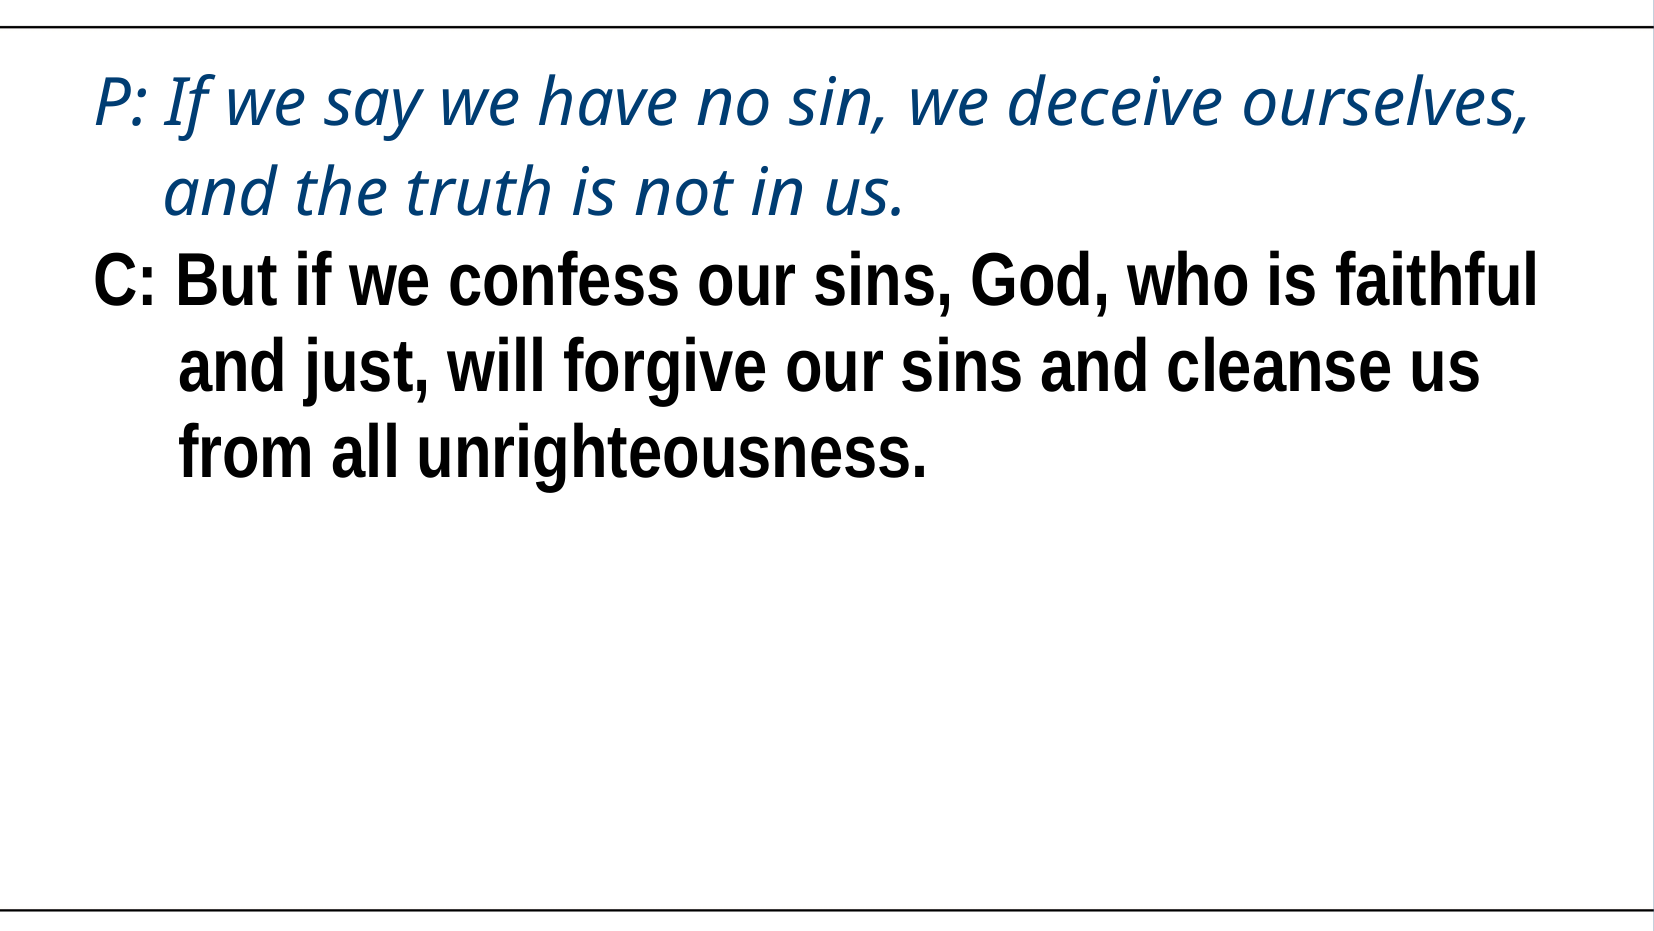

P: If we say we have no sin, we deceive ourselves,
 and the truth is not in us.
C: But if we confess our sins, God, who is faithful
 and just, will forgive our sins and cleanse us
 from all unrighteousness.